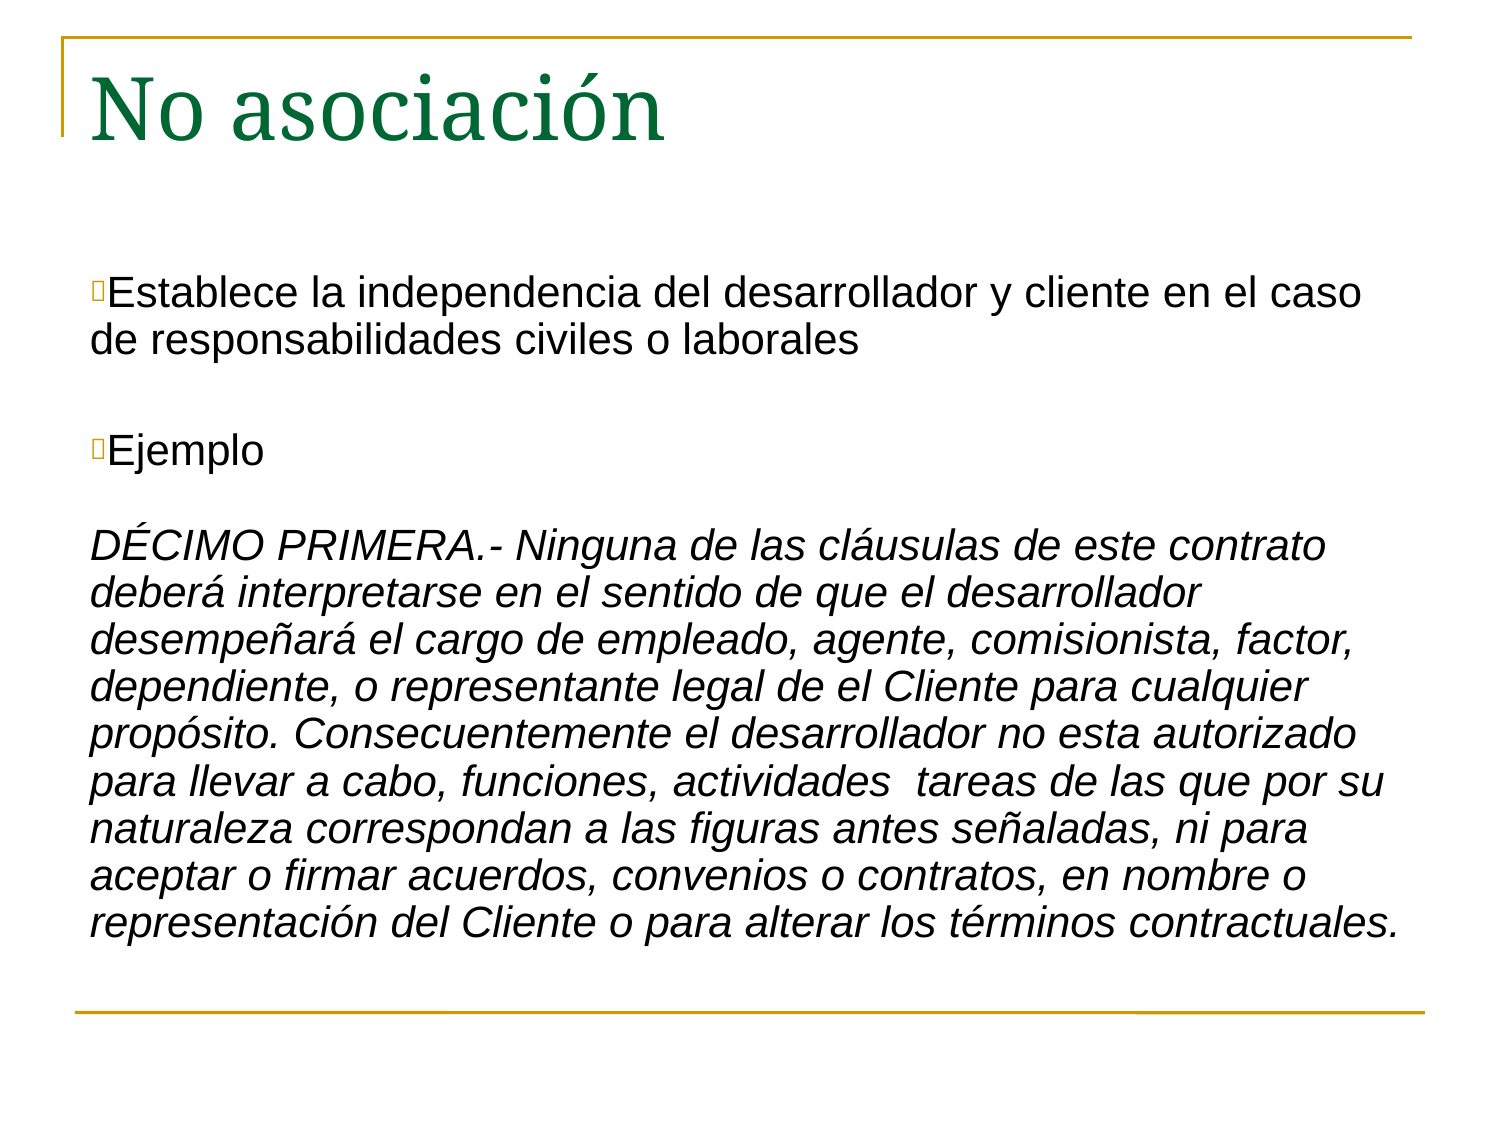

# No asociación
Establece la independencia del desarrollador y cliente en el caso de responsabilidades civiles o laborales
Ejemplo
DÉCIMO PRIMERA.- Ninguna de las cláusulas de este contrato deberá interpretarse en el sentido de que el desarrollador desempeñará el cargo de empleado, agente, comisionista, factor, dependiente, o representante legal de el Cliente para cualquier propósito. Consecuentemente el desarrollador no esta autorizado para llevar a cabo, funciones, actividades tareas de las que por su naturaleza correspondan a las figuras antes señaladas, ni para aceptar o firmar acuerdos, convenios o contratos, en nombre o representación del Cliente o para alterar los términos contractuales.